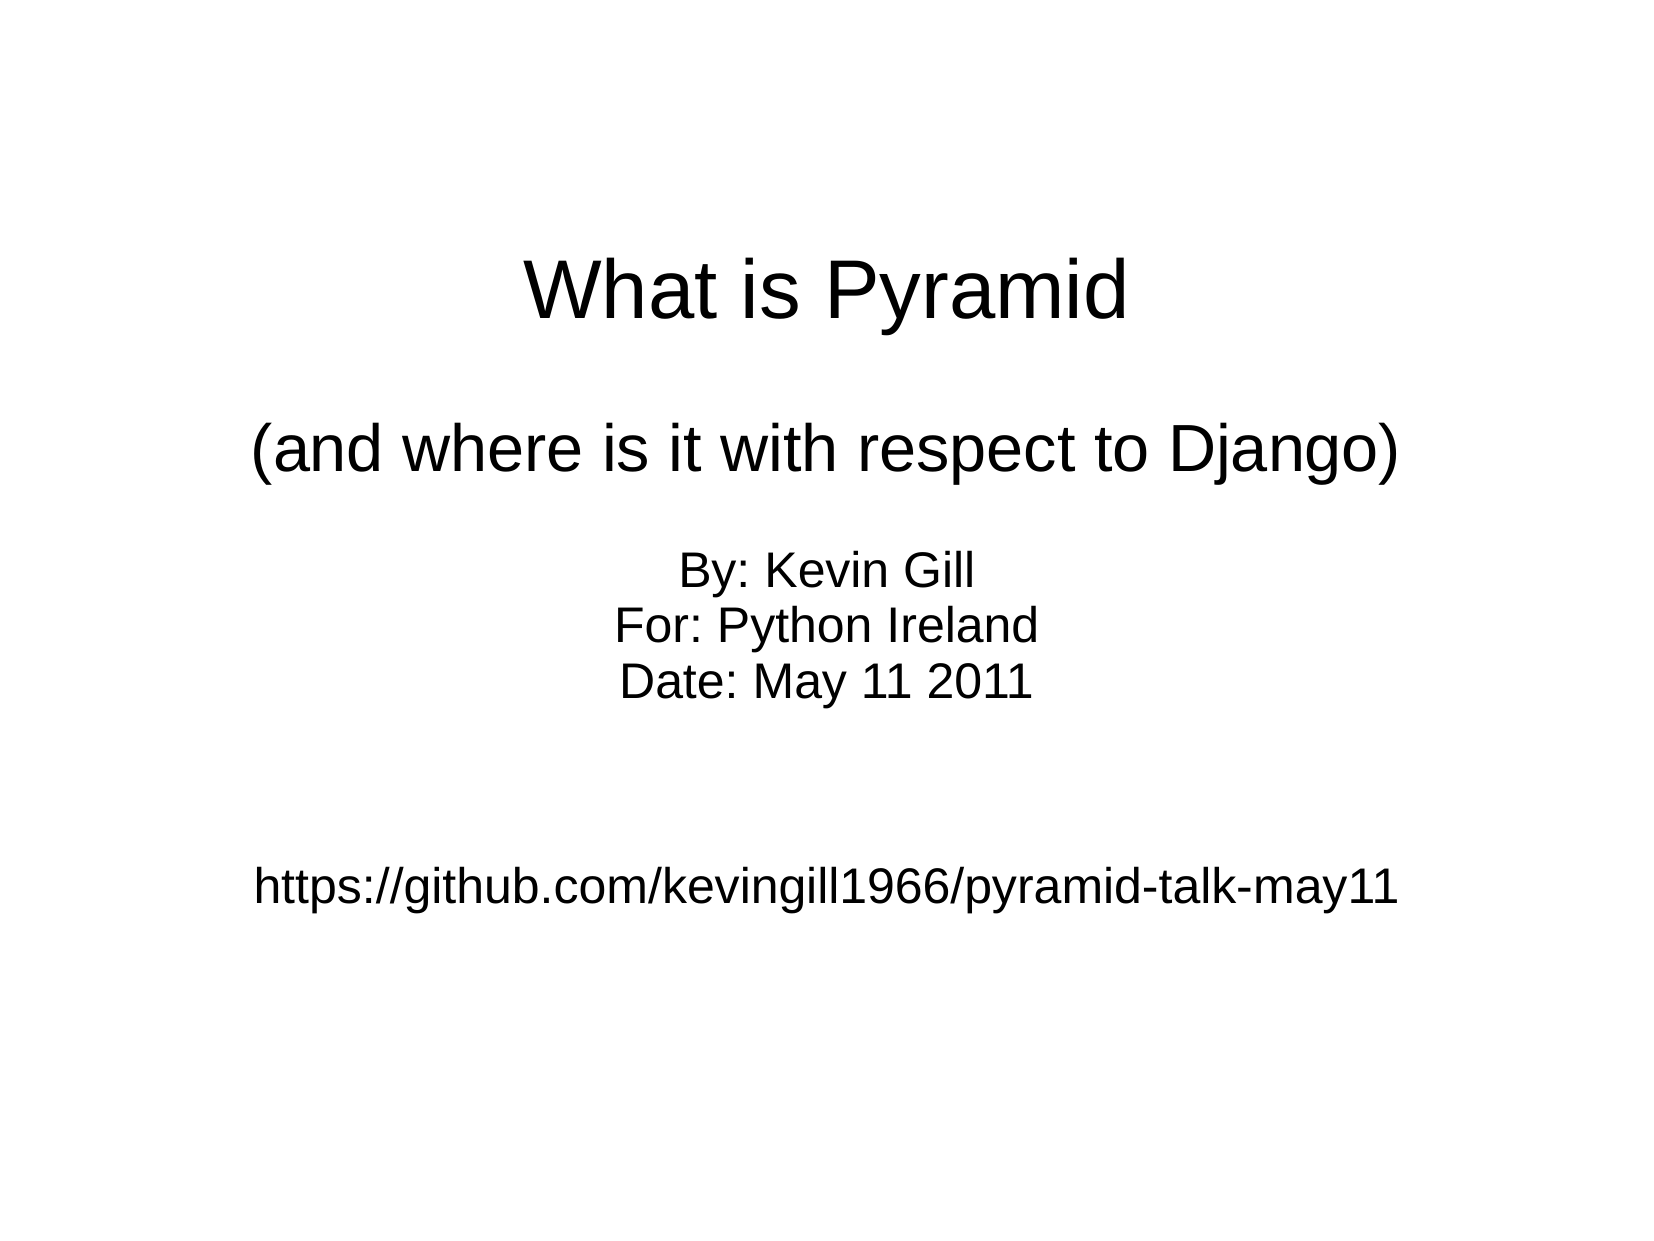

# What is Pyramid
(and where is it with respect to Django)
By: Kevin Gill
For: Python Ireland
Date: May 11 2011
https://github.com/kevingill1966/pyramid-talk-may11